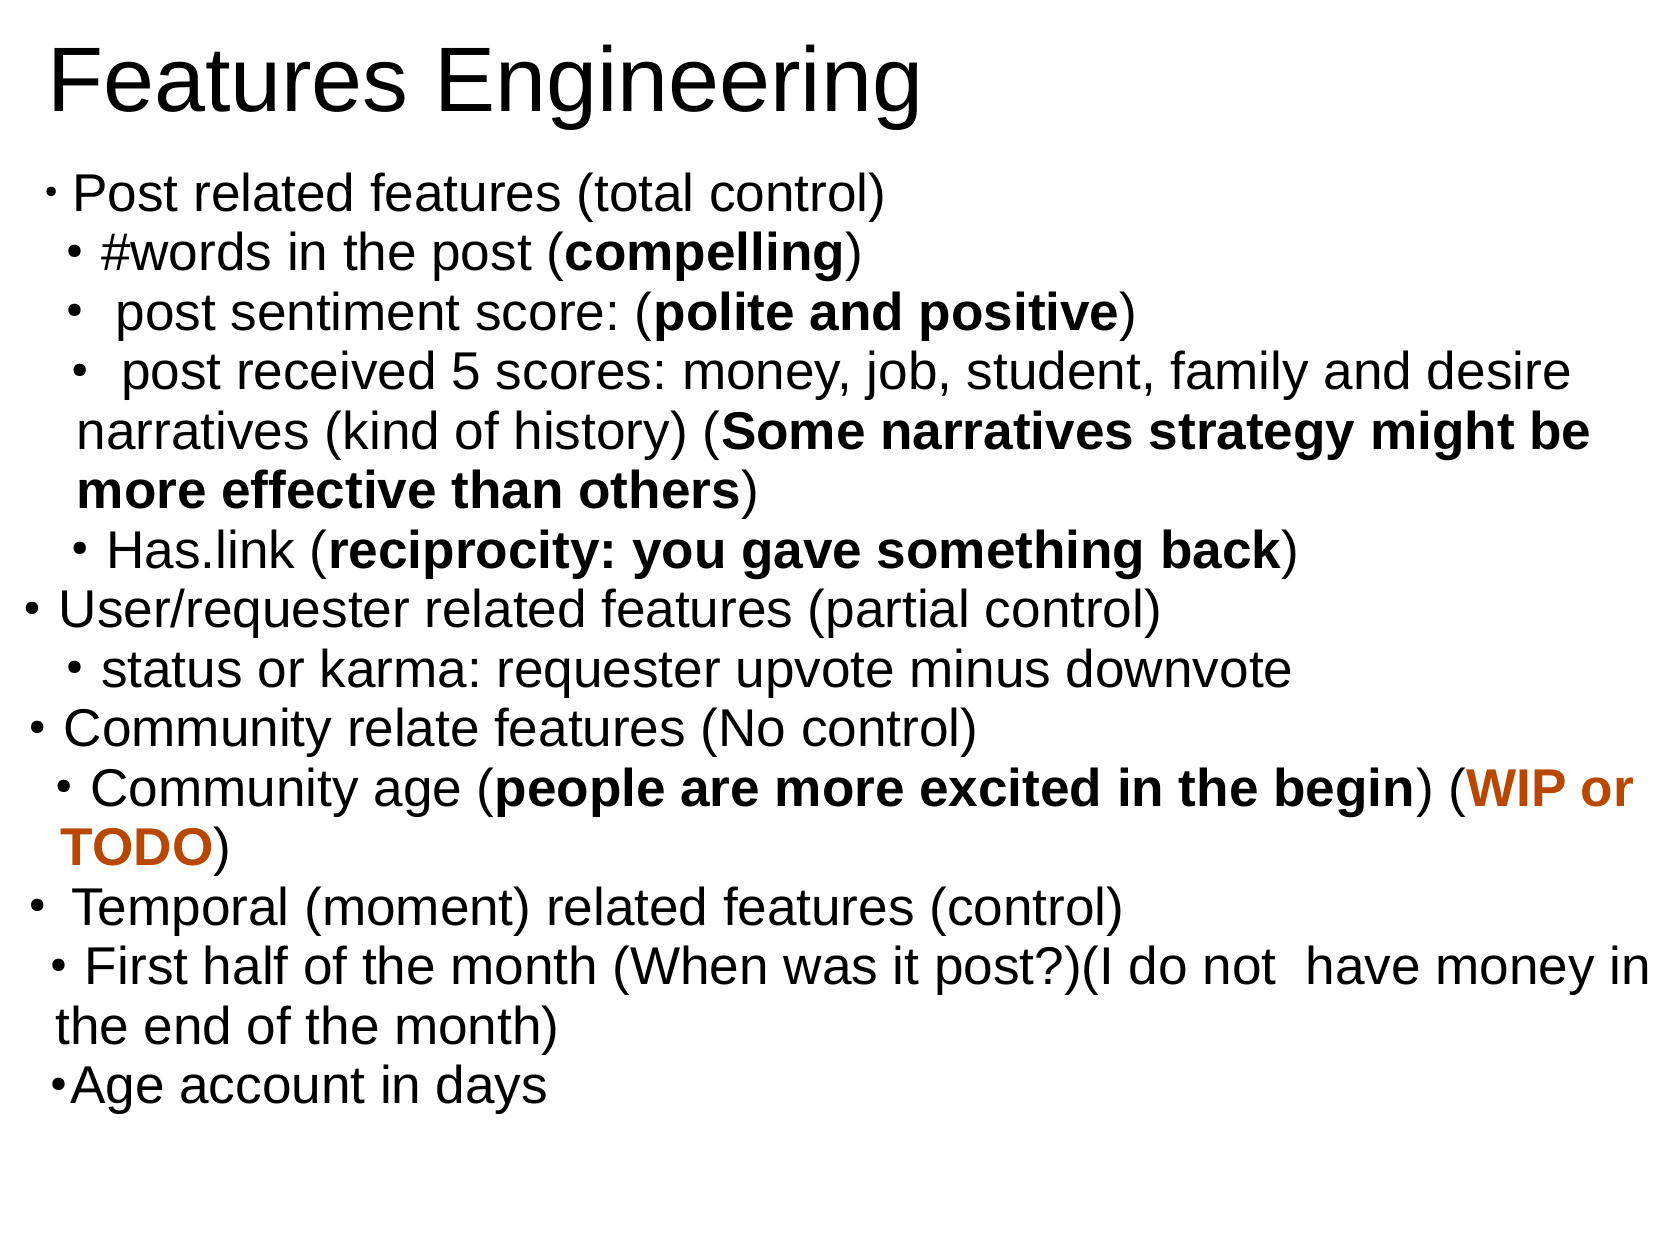

# Features Engineering
 Post related features (total control)
 #words in the post (compelling)
 post sentiment score: (polite and positive)
 post received 5 scores: money, job, student, family and desire narratives (kind of history) (Some narratives strategy might be more effective than others)
 Has.link (reciprocity: you gave something back)
 User/requester related features (partial control)
 status or karma: requester upvote minus downvote
 Community relate features (No control)
 Community age (people are more excited in the begin) (WIP or TODO)
 	 Temporal (moment) related features (control)
 First half of the month (When was it post?)(I do not have money in the end of the month)
 Age account in days